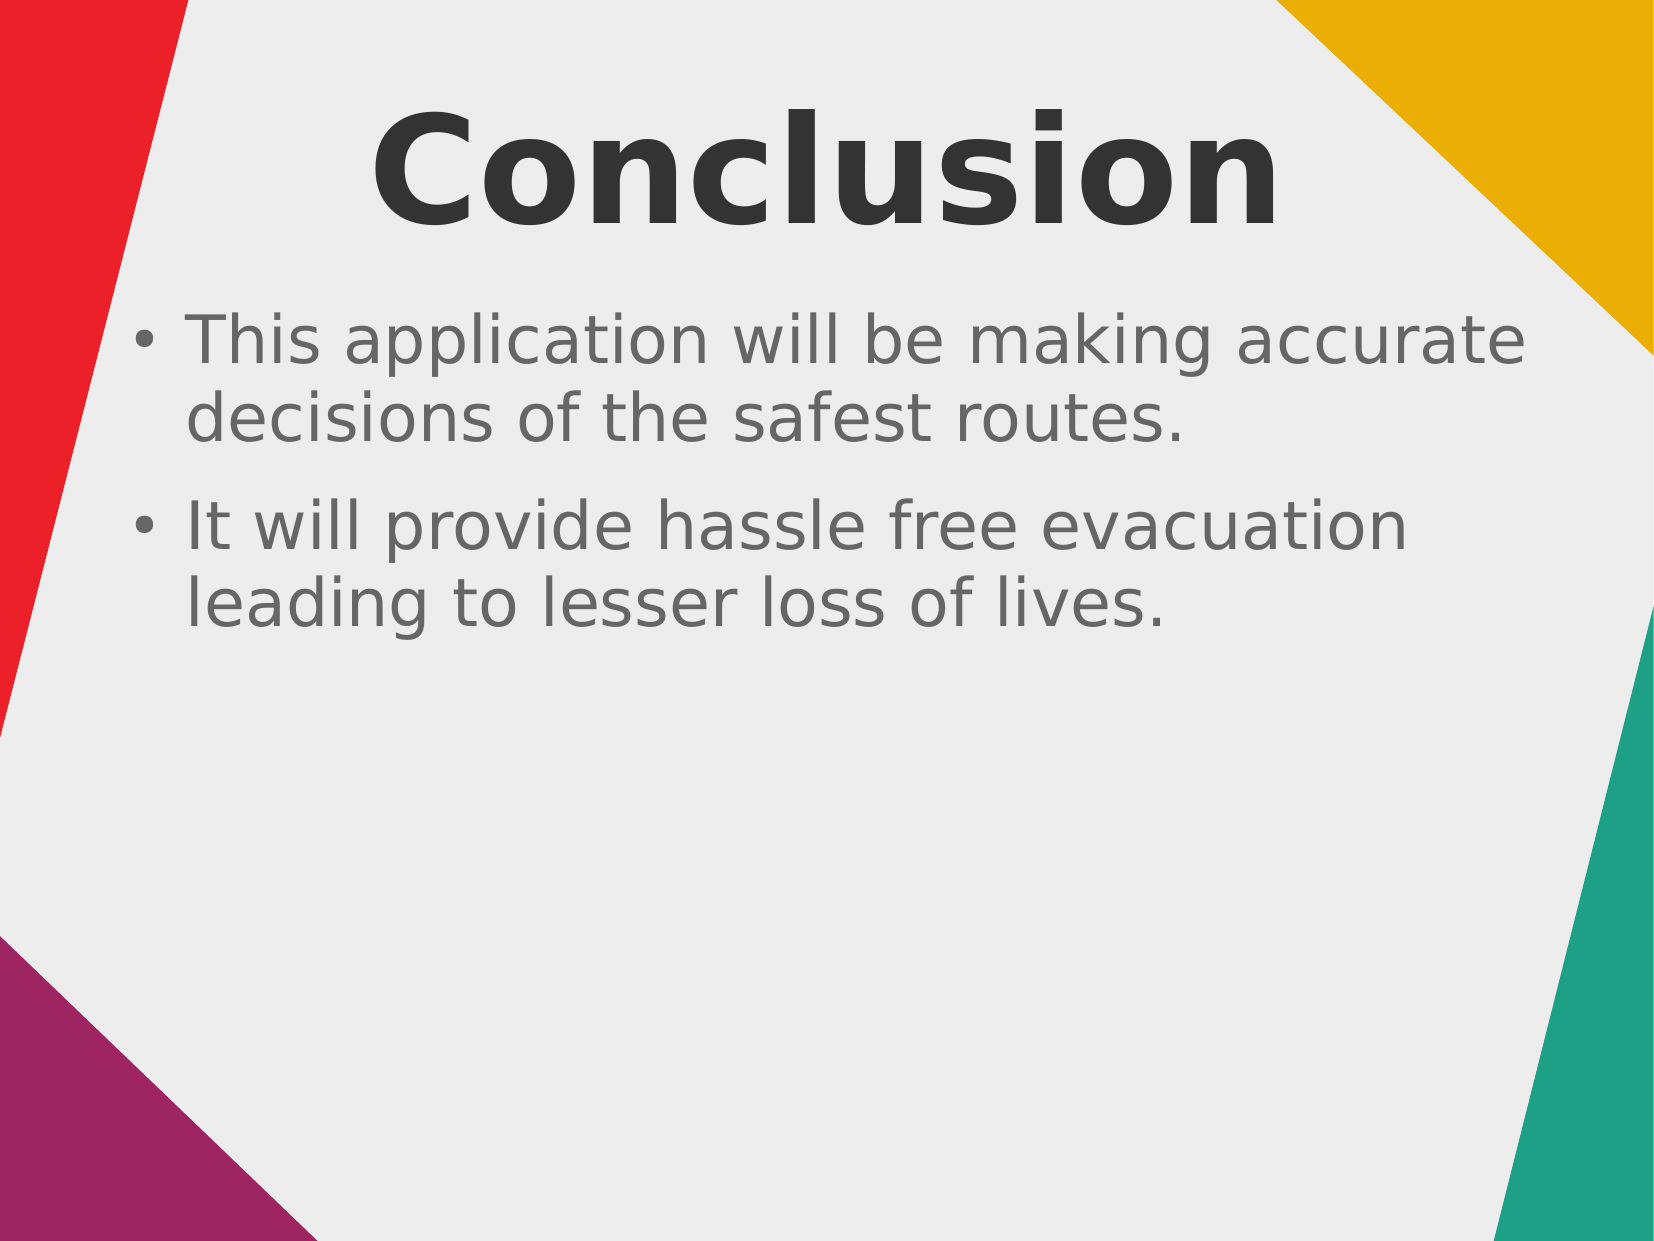

# Conclusion
This application will be making accurate decisions of the safest routes.
It will provide hassle free evacuation leading to lesser loss of lives.